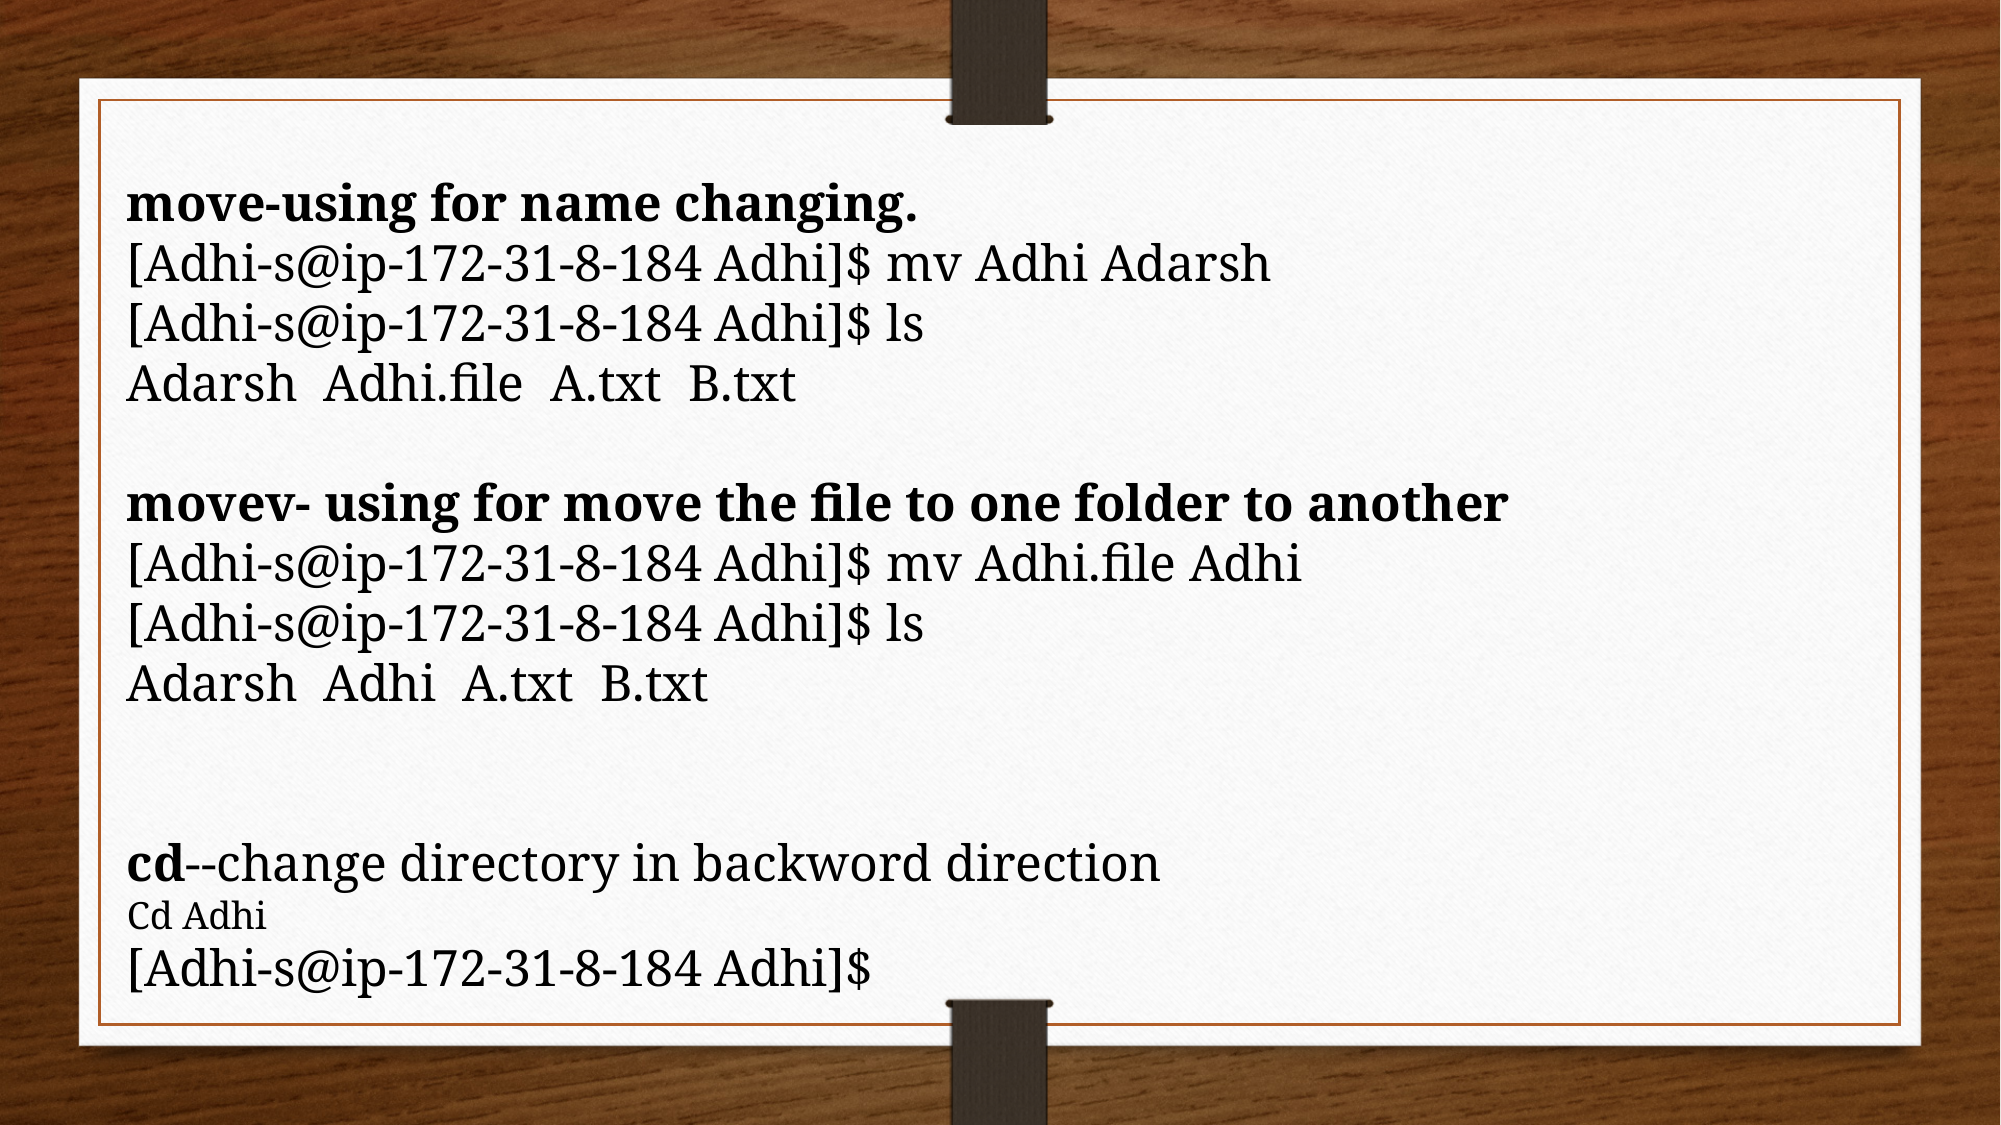

move-using for name changing.
[Adhi-s@ip-172-31-8-184 Adhi]$ mv Adhi Adarsh
[Adhi-s@ip-172-31-8-184 Adhi]$ ls
Adarsh  Adhi.file  A.txt  B.txt
movev- using for move the file to one folder to another
[Adhi-s@ip-172-31-8-184 Adhi]$ mv Adhi.file Adhi
[Adhi-s@ip-172-31-8-184 Adhi]$ ls
Adarsh  Adhi  A.txt  B.txt
cd--change directory in backword direction
Cd Adhi
[Adhi-s@ip-172-31-8-184 Adhi]$